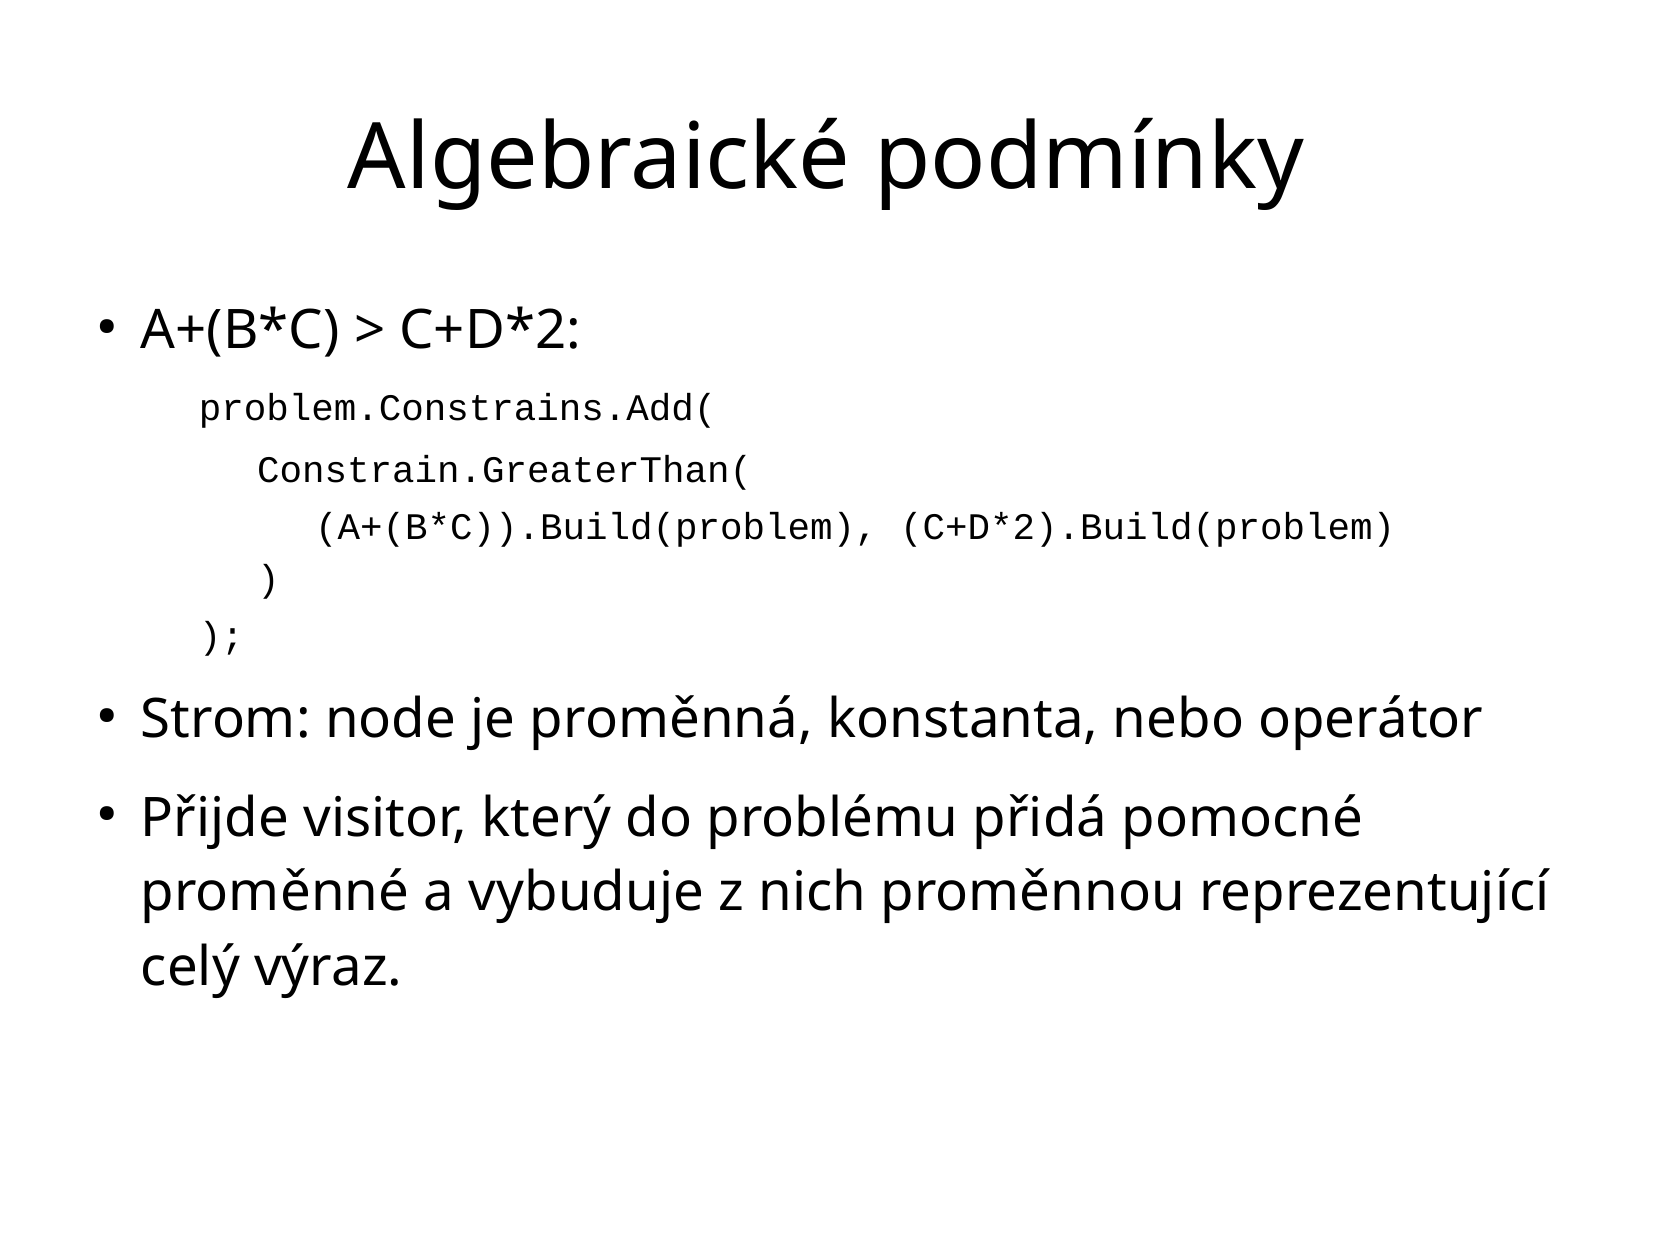

# Algebraické podmínky
A+(B*C) > C+D*2:
problem.Constrains.Add(
Constrain.GreaterThan(
(A+(B*C)).Build(problem), (C+D*2).Build(problem)
)
);
Strom: node je proměnná, konstanta, nebo operátor
Přijde visitor, který do problému přidá pomocné proměnné a vybuduje z nich proměnnou reprezentující celý výraz.